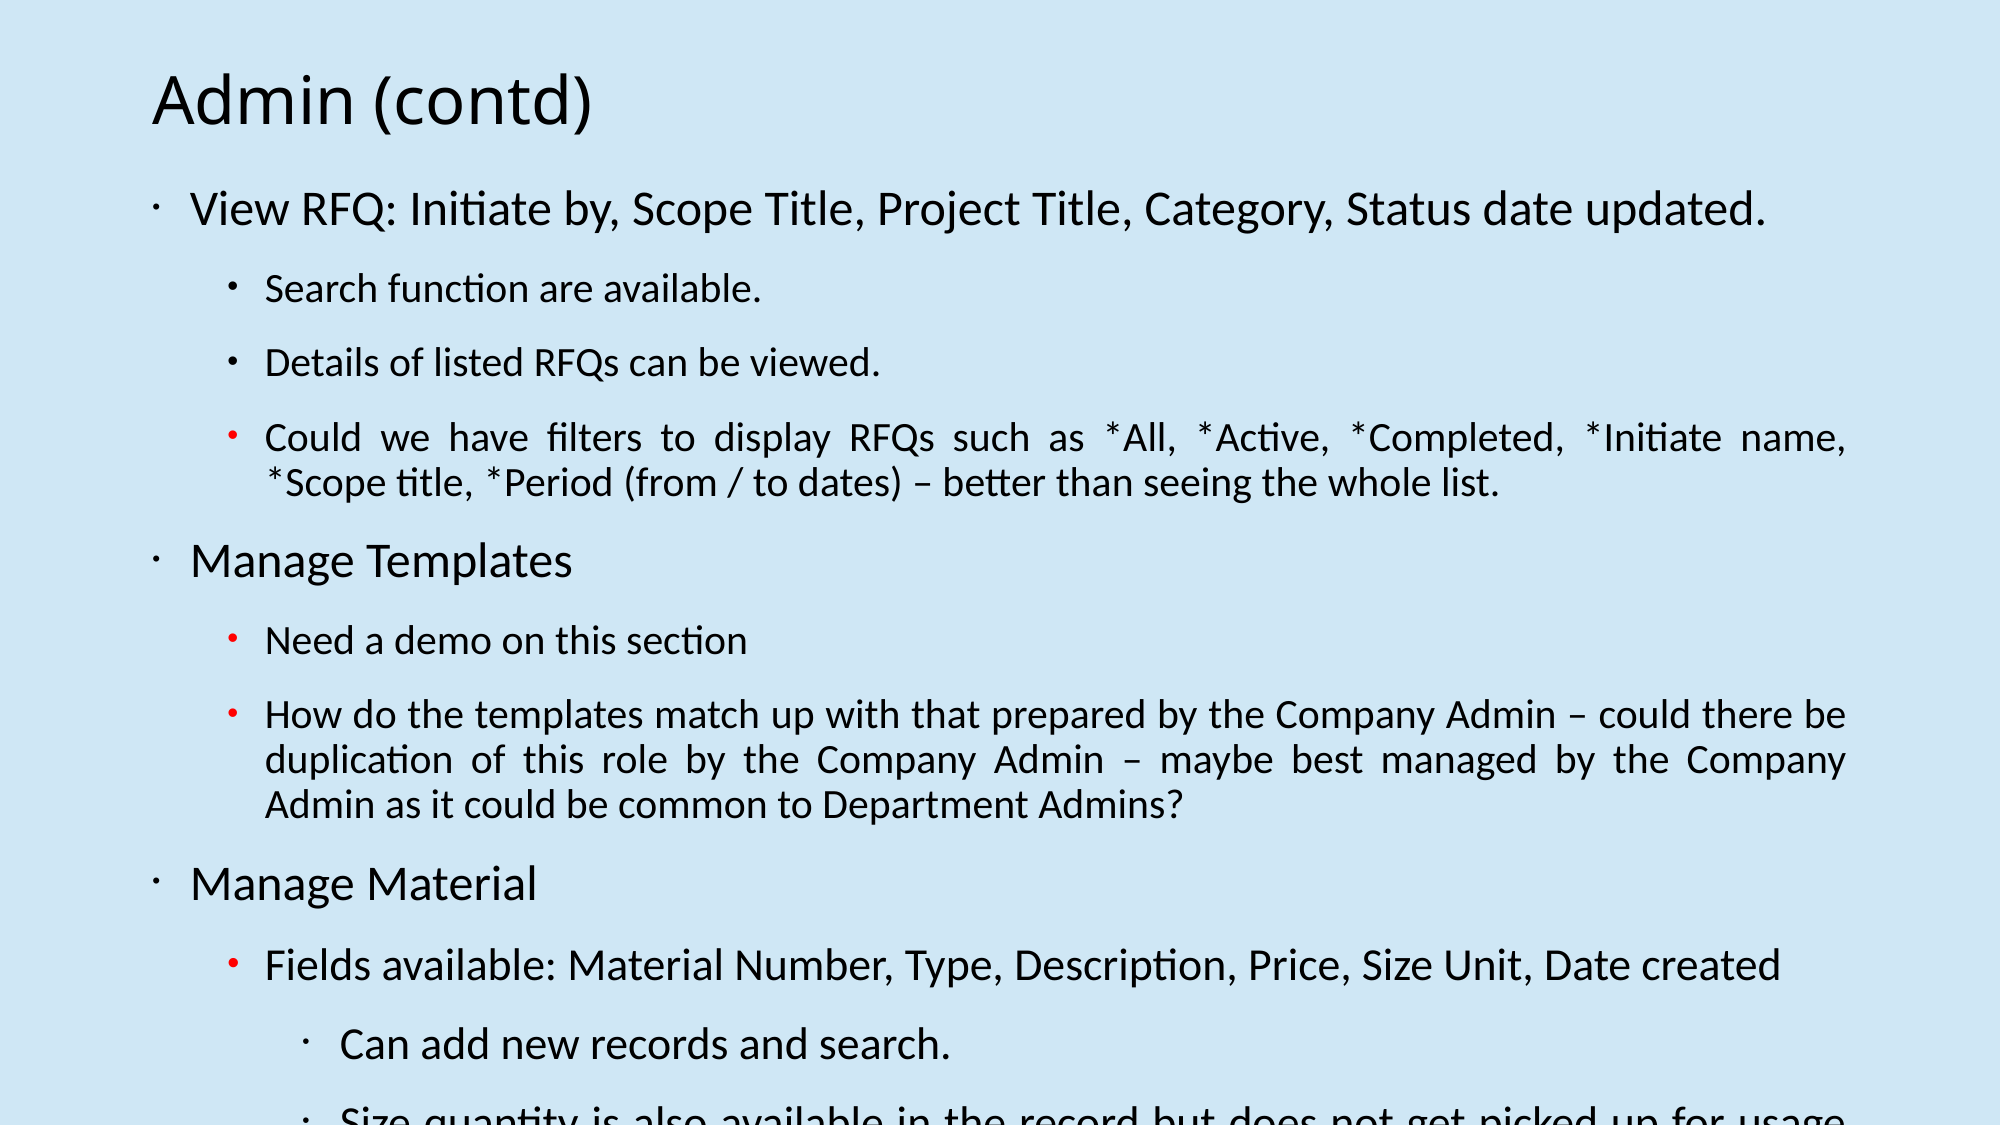

# Admin (contd)
View RFQ: Initiate by, Scope Title, Project Title, Category, Status date updated.
Search function are available.
Details of listed RFQs can be viewed.
Could we have filters to display RFQs such as *All, *Active, *Completed, *Initiate name, *Scope title, *Period (from / to dates) – better than seeing the whole list.
Manage Templates
Need a demo on this section
How do the templates match up with that prepared by the Company Admin – could there be duplication of this role by the Company Admin – maybe best managed by the Company Admin as it could be common to Department Admins?
Manage Material
Fields available: Material Number, Type, Description, Price, Size Unit, Date created
Can add new records and search.
Size quantity is also available in the record but does not get picked up for usage by the material controller.
How does this role match up with that by the Company Admin doing the same thing – could there be duplication of this role by the Company Admin – perhaps not relevant for the Company Admin?
Do we see any conflict between Department Admins adding materials that could in fact be the same item but worded differently? The material no should be unique irrespective of the Type!
When a new material record is created and the material number is being typed it should be able to search the database to identify if the number already exists and raise a flag if there is an existing record with the same material number.
Functions available: Edit and Delete
Size Quantity field exists in the edit function – could it be used in the future in any way?
Delete function should not be possible if any data is linked to it.